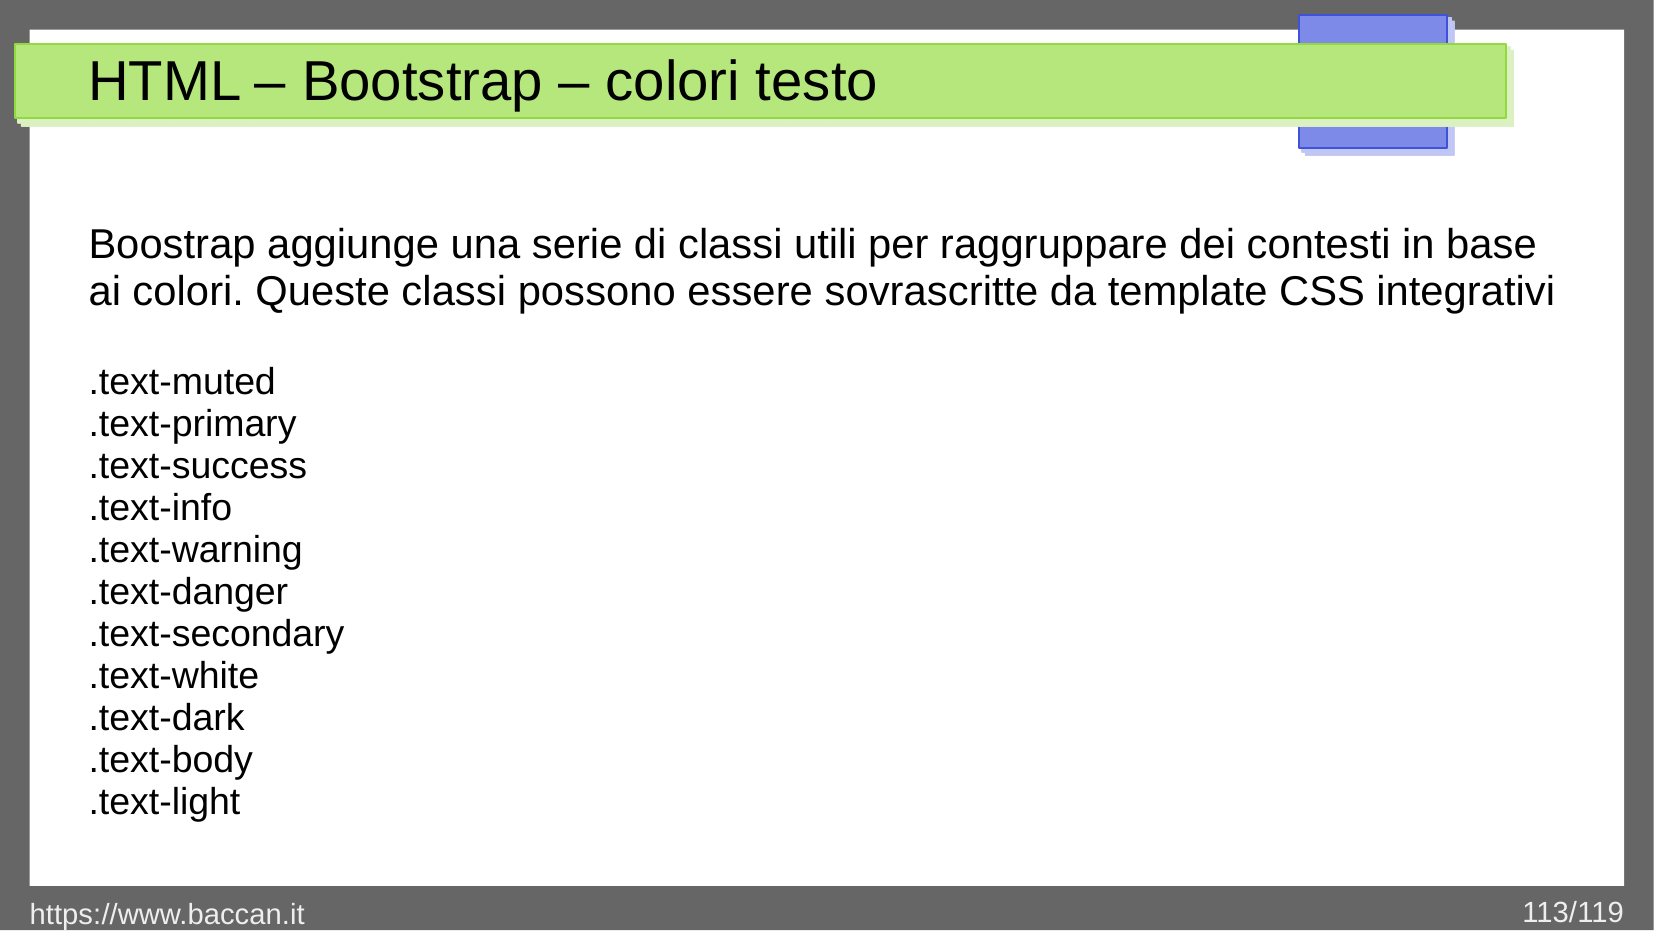

# HTML – Bootstrap – colori testo
Boostrap aggiunge una serie di classi utili per raggruppare dei contesti in base ai colori. Queste classi possono essere sovrascritte da template CSS integrativi
.text-muted
.text-primary
.text-success
.text-info
.text-warning
.text-danger
.text-secondary
.text-white
.text-dark
.text-body
.text-light
113
https://www.baccan.it